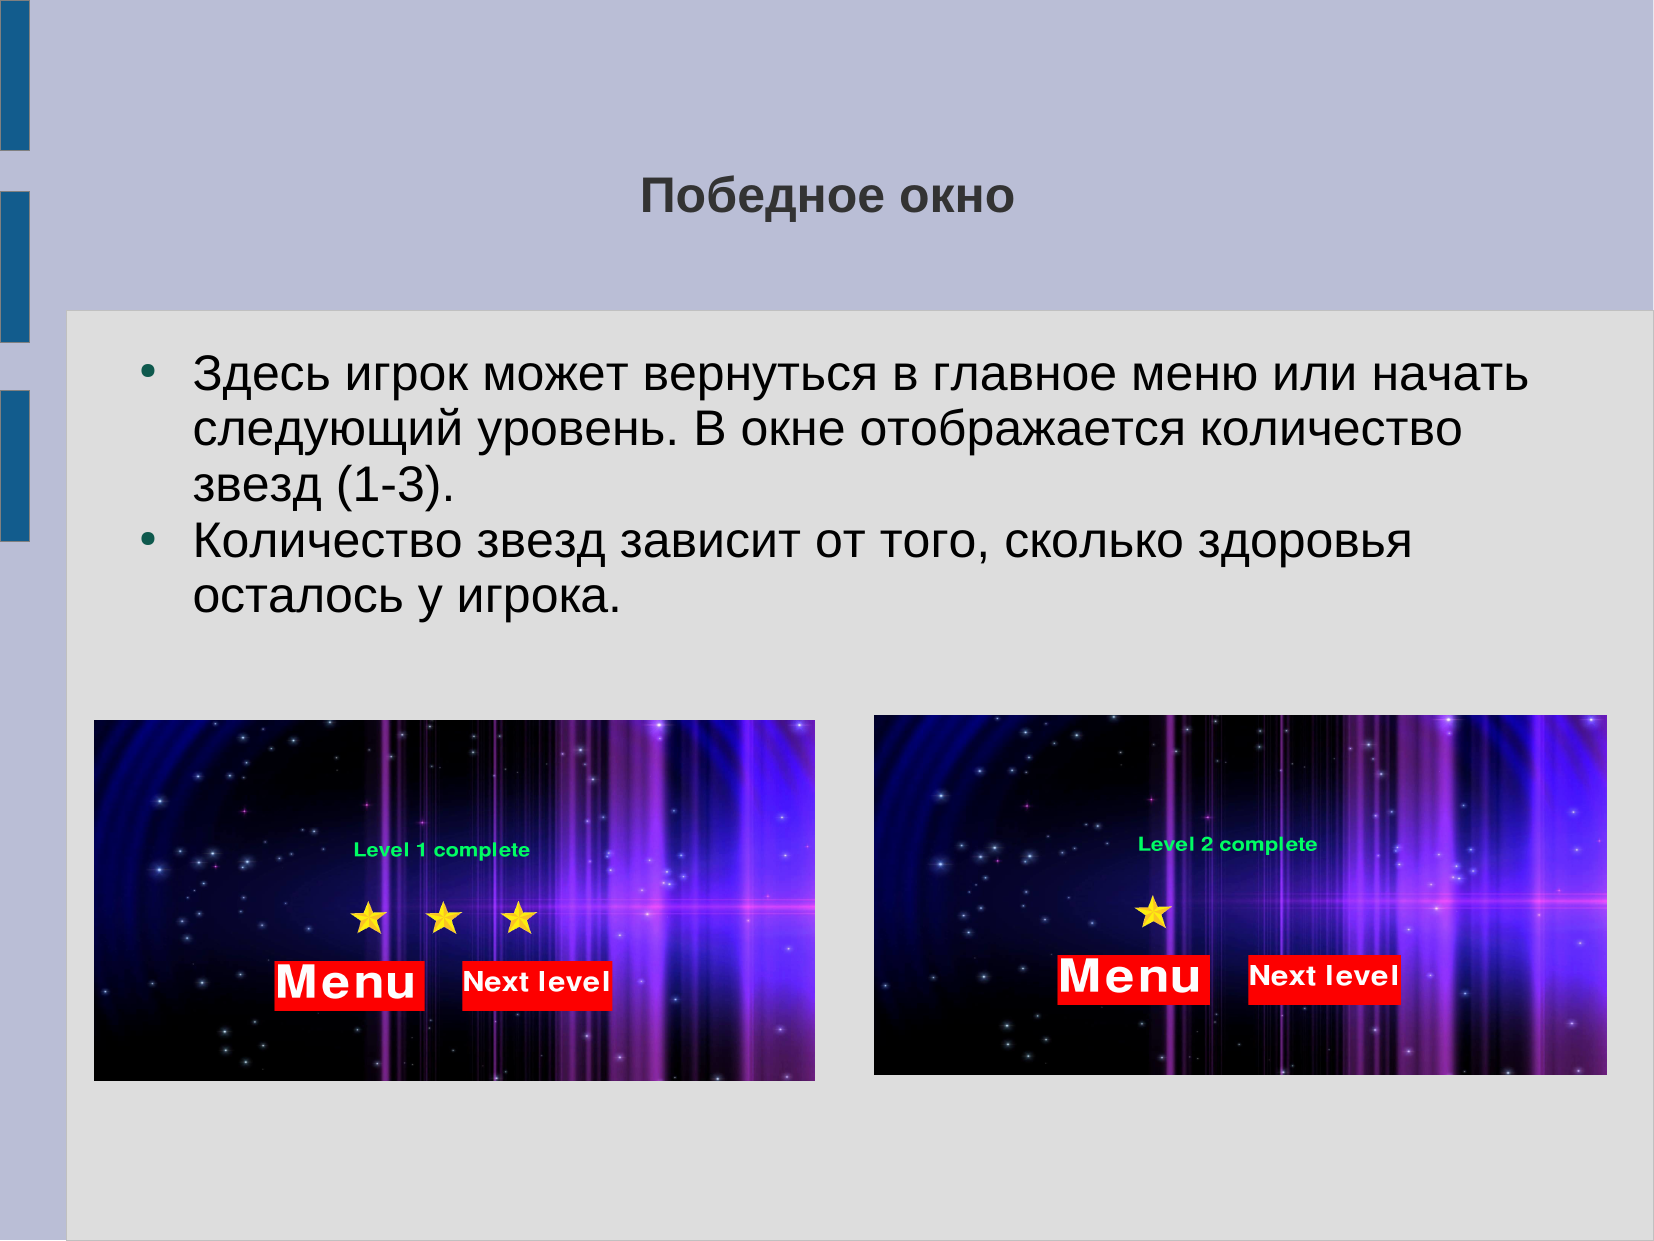

# Победное окно
Здесь игрок может вернуться в главное меню или начать следующий уровень. В окне отображается количество звезд (1-3).
Количество звезд зависит от того, сколько здоровья осталось у игрока.